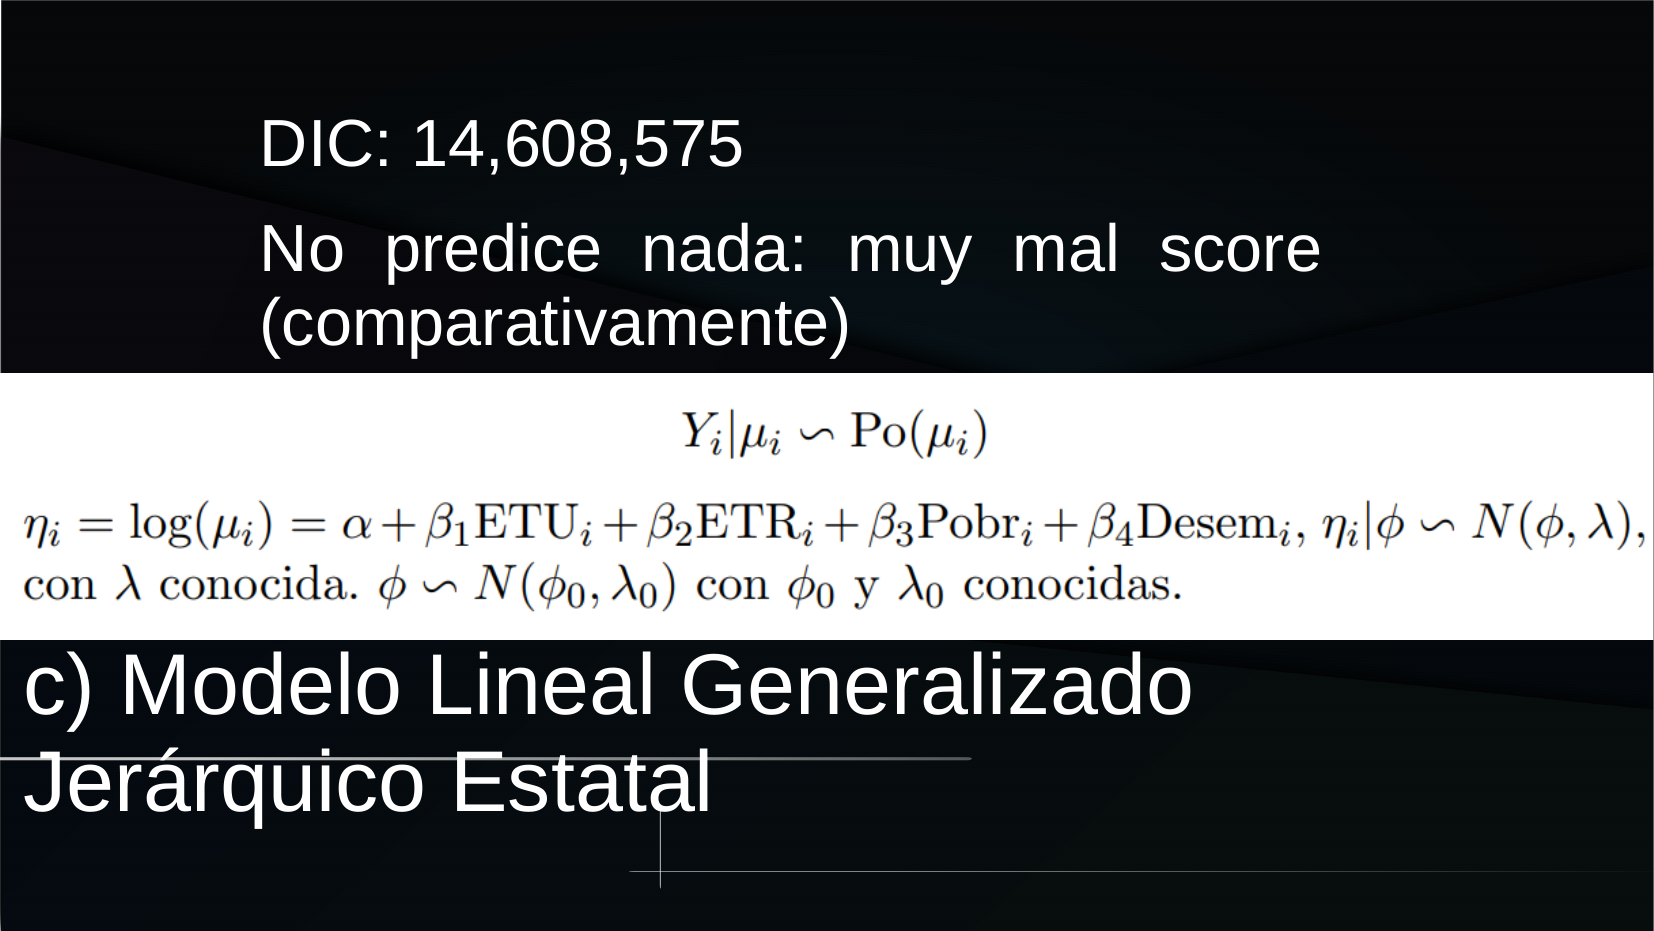

DIC: 14,608,575
No predice nada: muy mal score (comparativamente)
# c) Modelo Lineal Generalizado Jerárquico Estatal